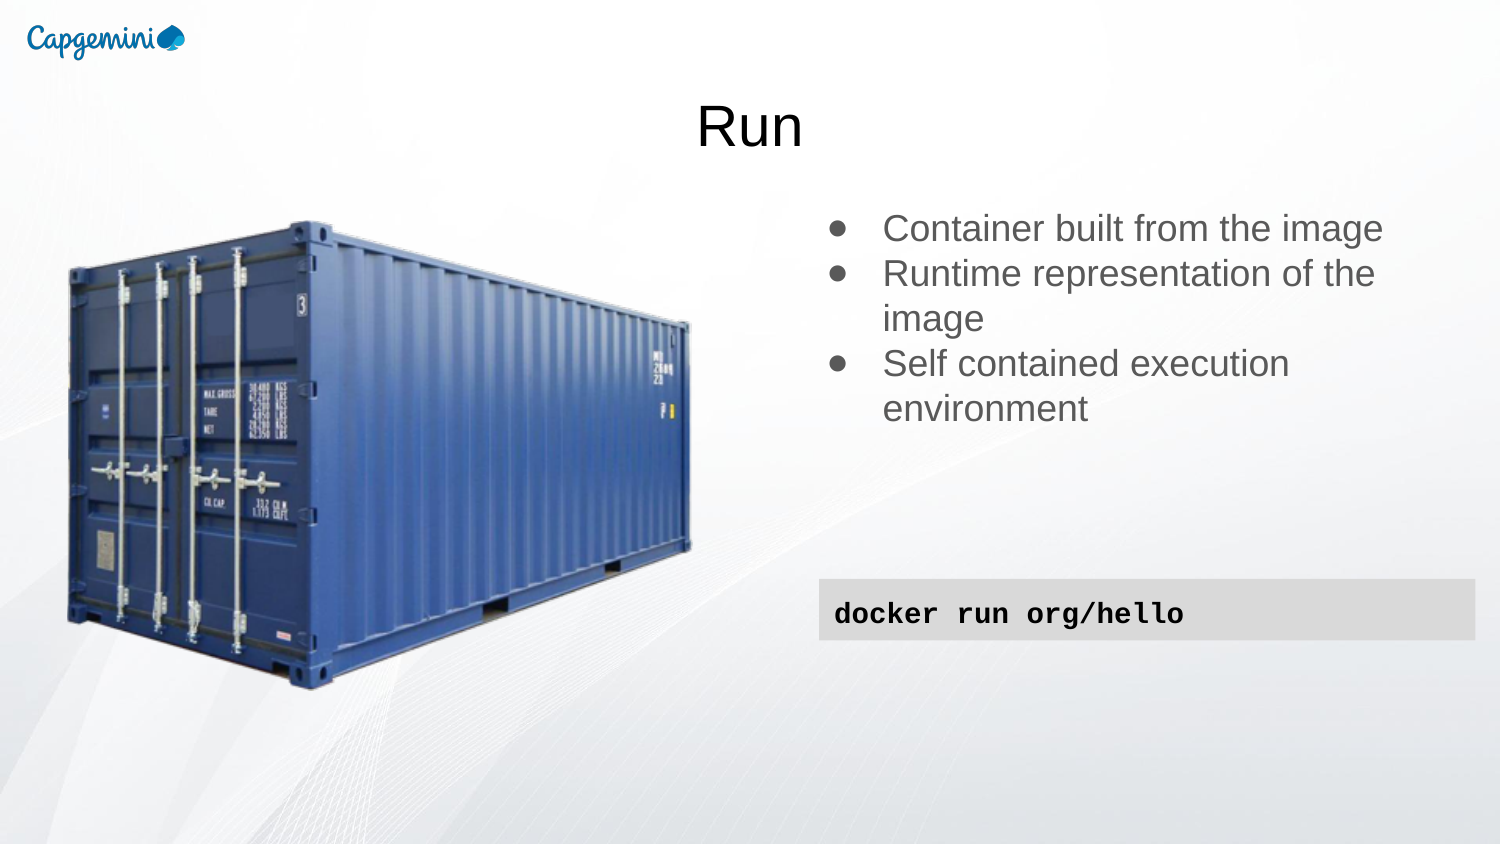

# Run
Container built from the image
Runtime representation of the image
Self contained execution environment
docker run org/hello